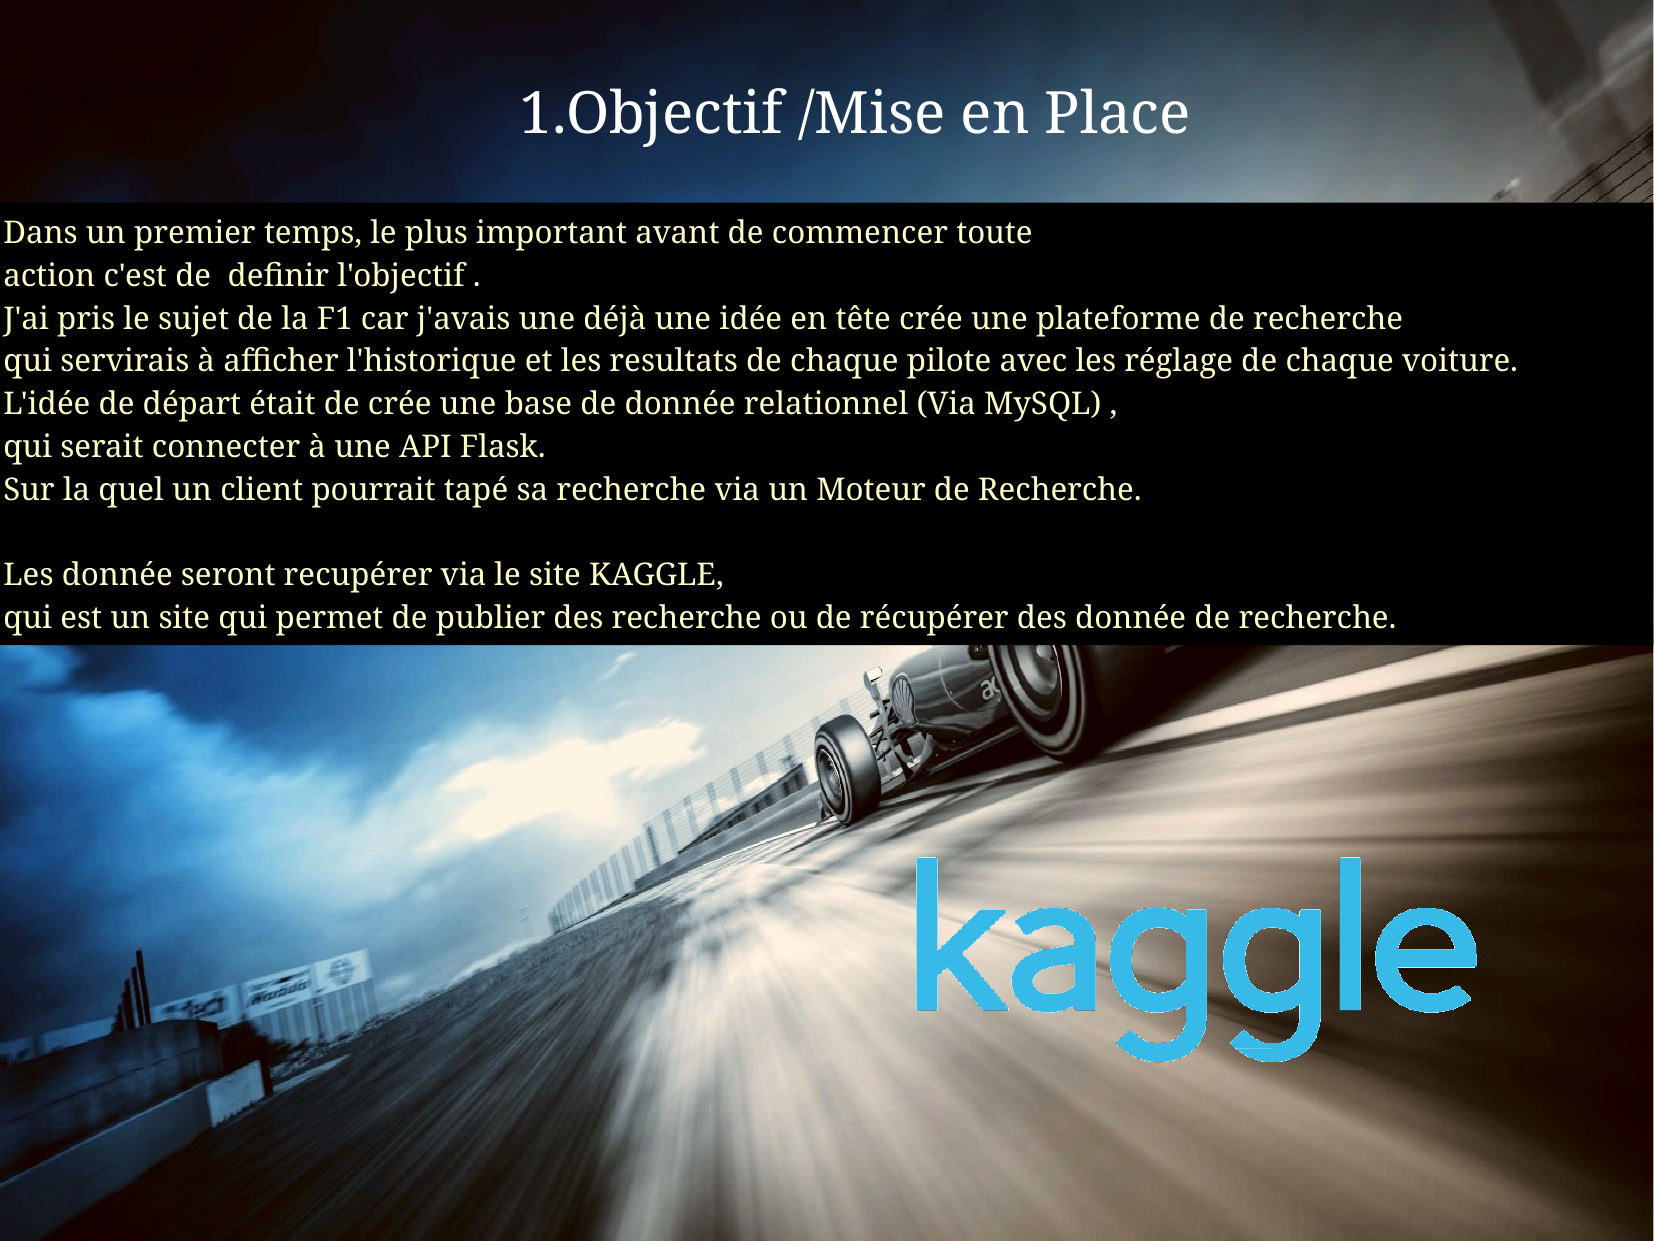

1.Objectif /Mise en Place
Dans un premier temps, le plus important avant de commencer toute
action c'est de definir l'objectif .
J'ai pris le sujet de la F1 car j'avais une déjà une idée en tête crée une plateforme de recherche
qui servirais à afficher l'historique et les resultats de chaque pilote avec les réglage de chaque voiture.
L'idée de départ était de crée une base de donnée relationnel (Via MySQL) ,
qui serait connecter à une API Flask.
Sur la quel un client pourrait tapé sa recherche via un Moteur de Recherche.
Les donnée seront recupérer via le site KAGGLE,
qui est un site qui permet de publier des recherche ou de récupérer des donnée de recherche.
CHEFF1 (F1 Online)